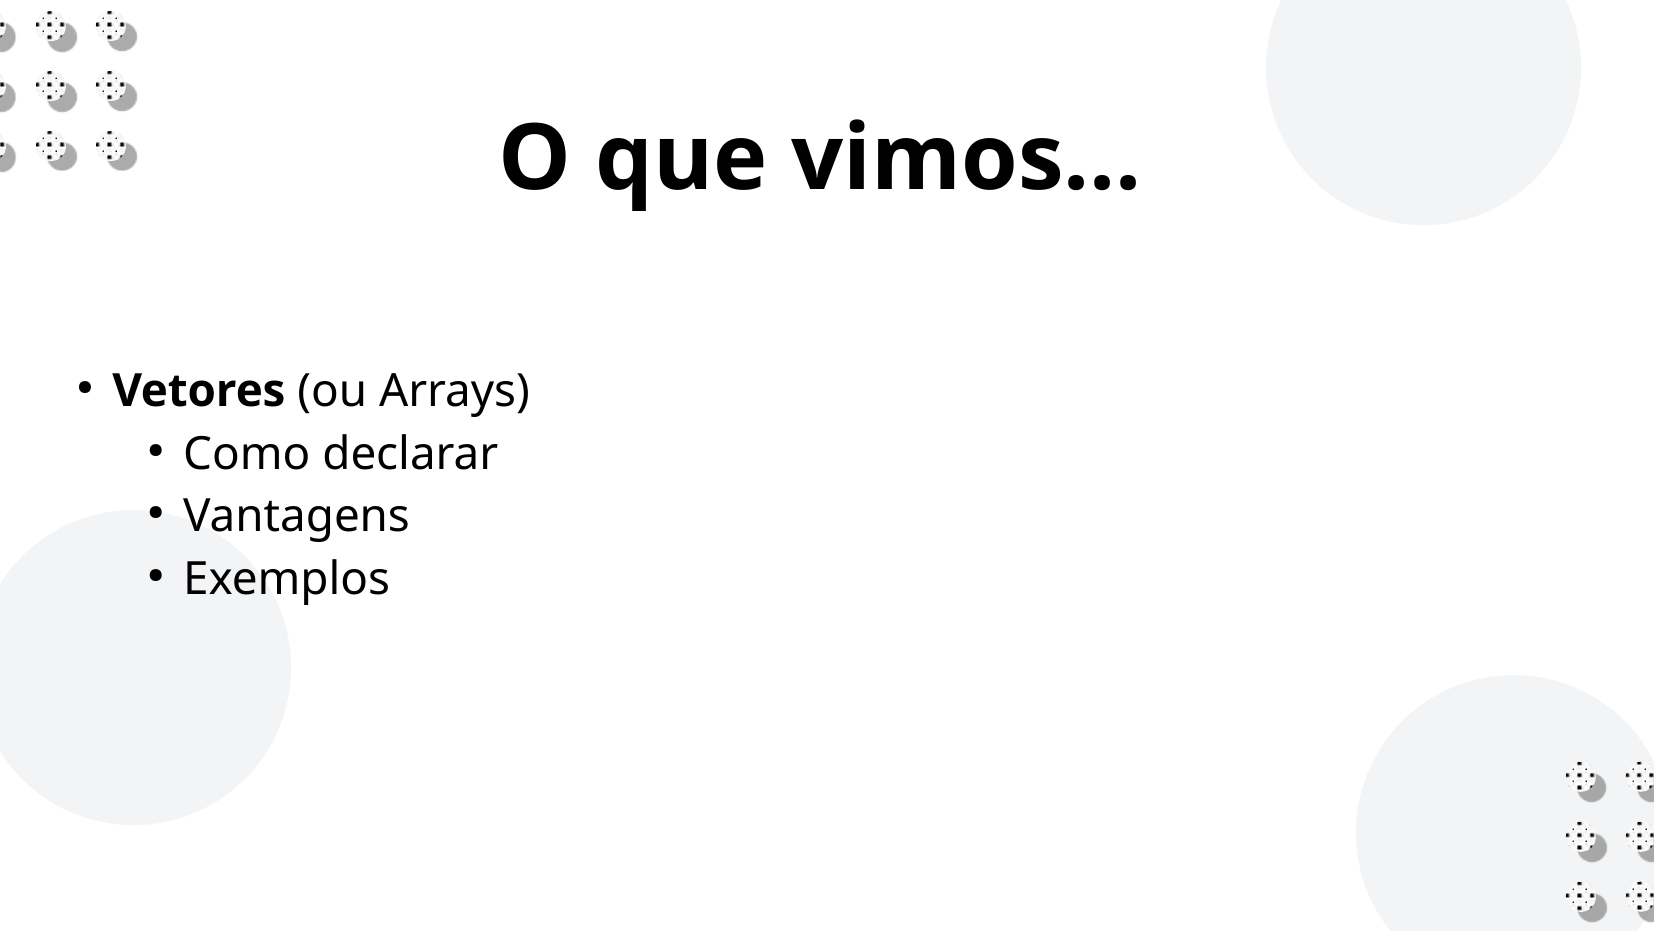

# O que vimos...
Vetores (ou Arrays)
Como declarar
Vantagens
Exemplos